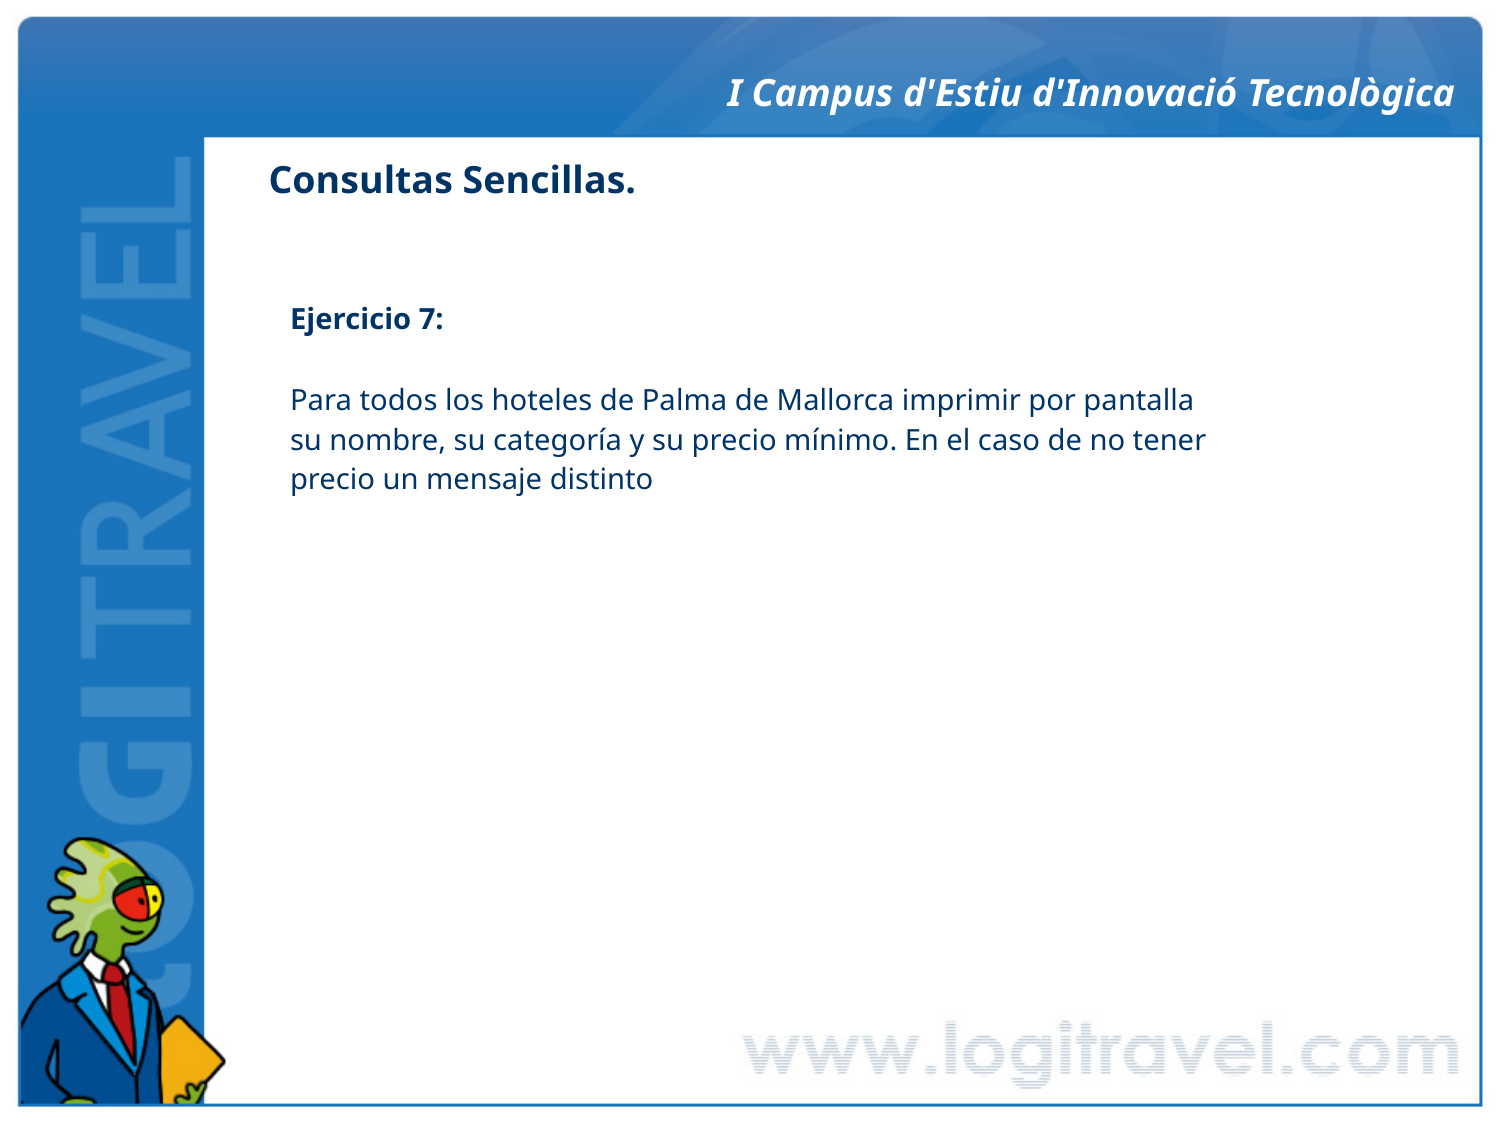

I Campus d'Estiu d'Innovació Tecnològica
Consultas Sencillas.
Ejercicio 7:
Para todos los hoteles de Palma de Mallorca imprimir por pantalla su nombre, su categoría y su precio mínimo. En el caso de no tener precio un mensaje distinto